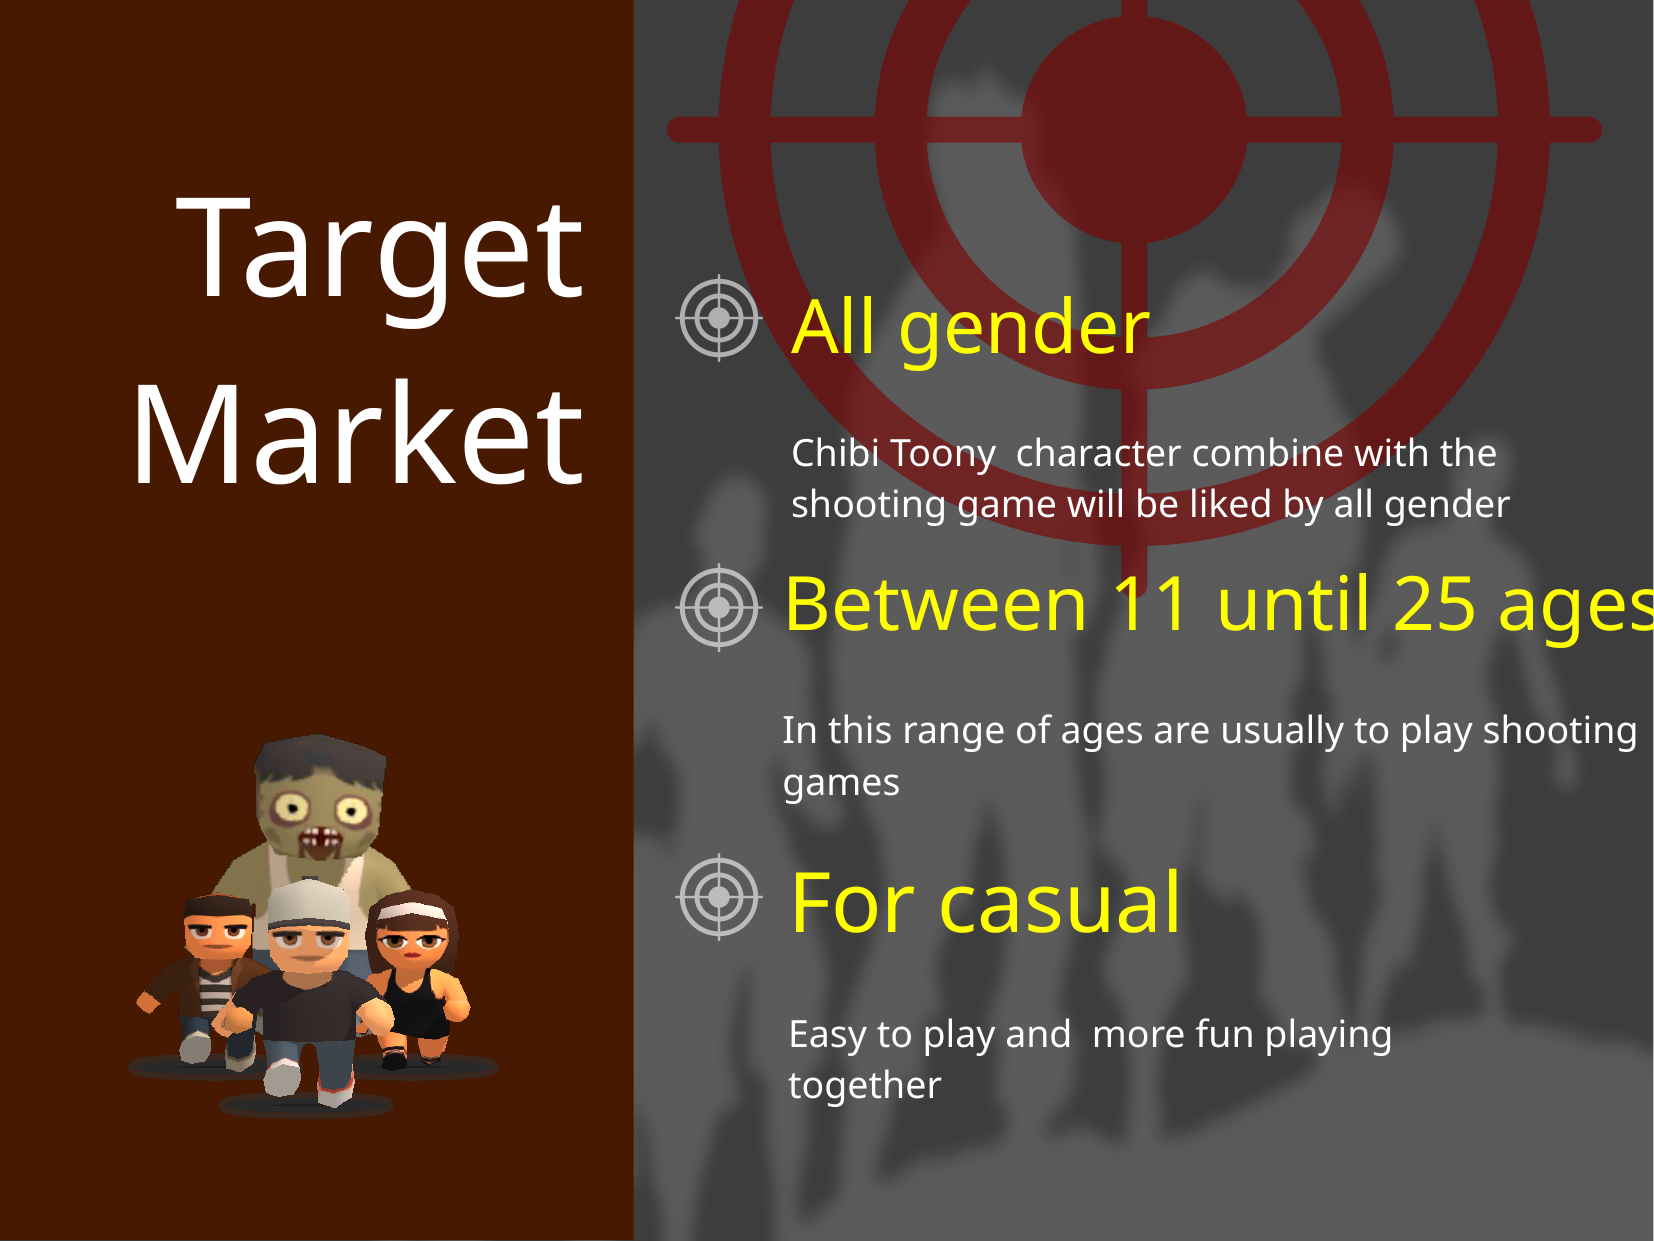

Target Market
All gender
Chibi Toony character combine with the shooting game will be liked by all gender
Between 11 until 25 ages
In this range of ages are usually to play shooting
games
For casual
Easy to play and more fun playing together